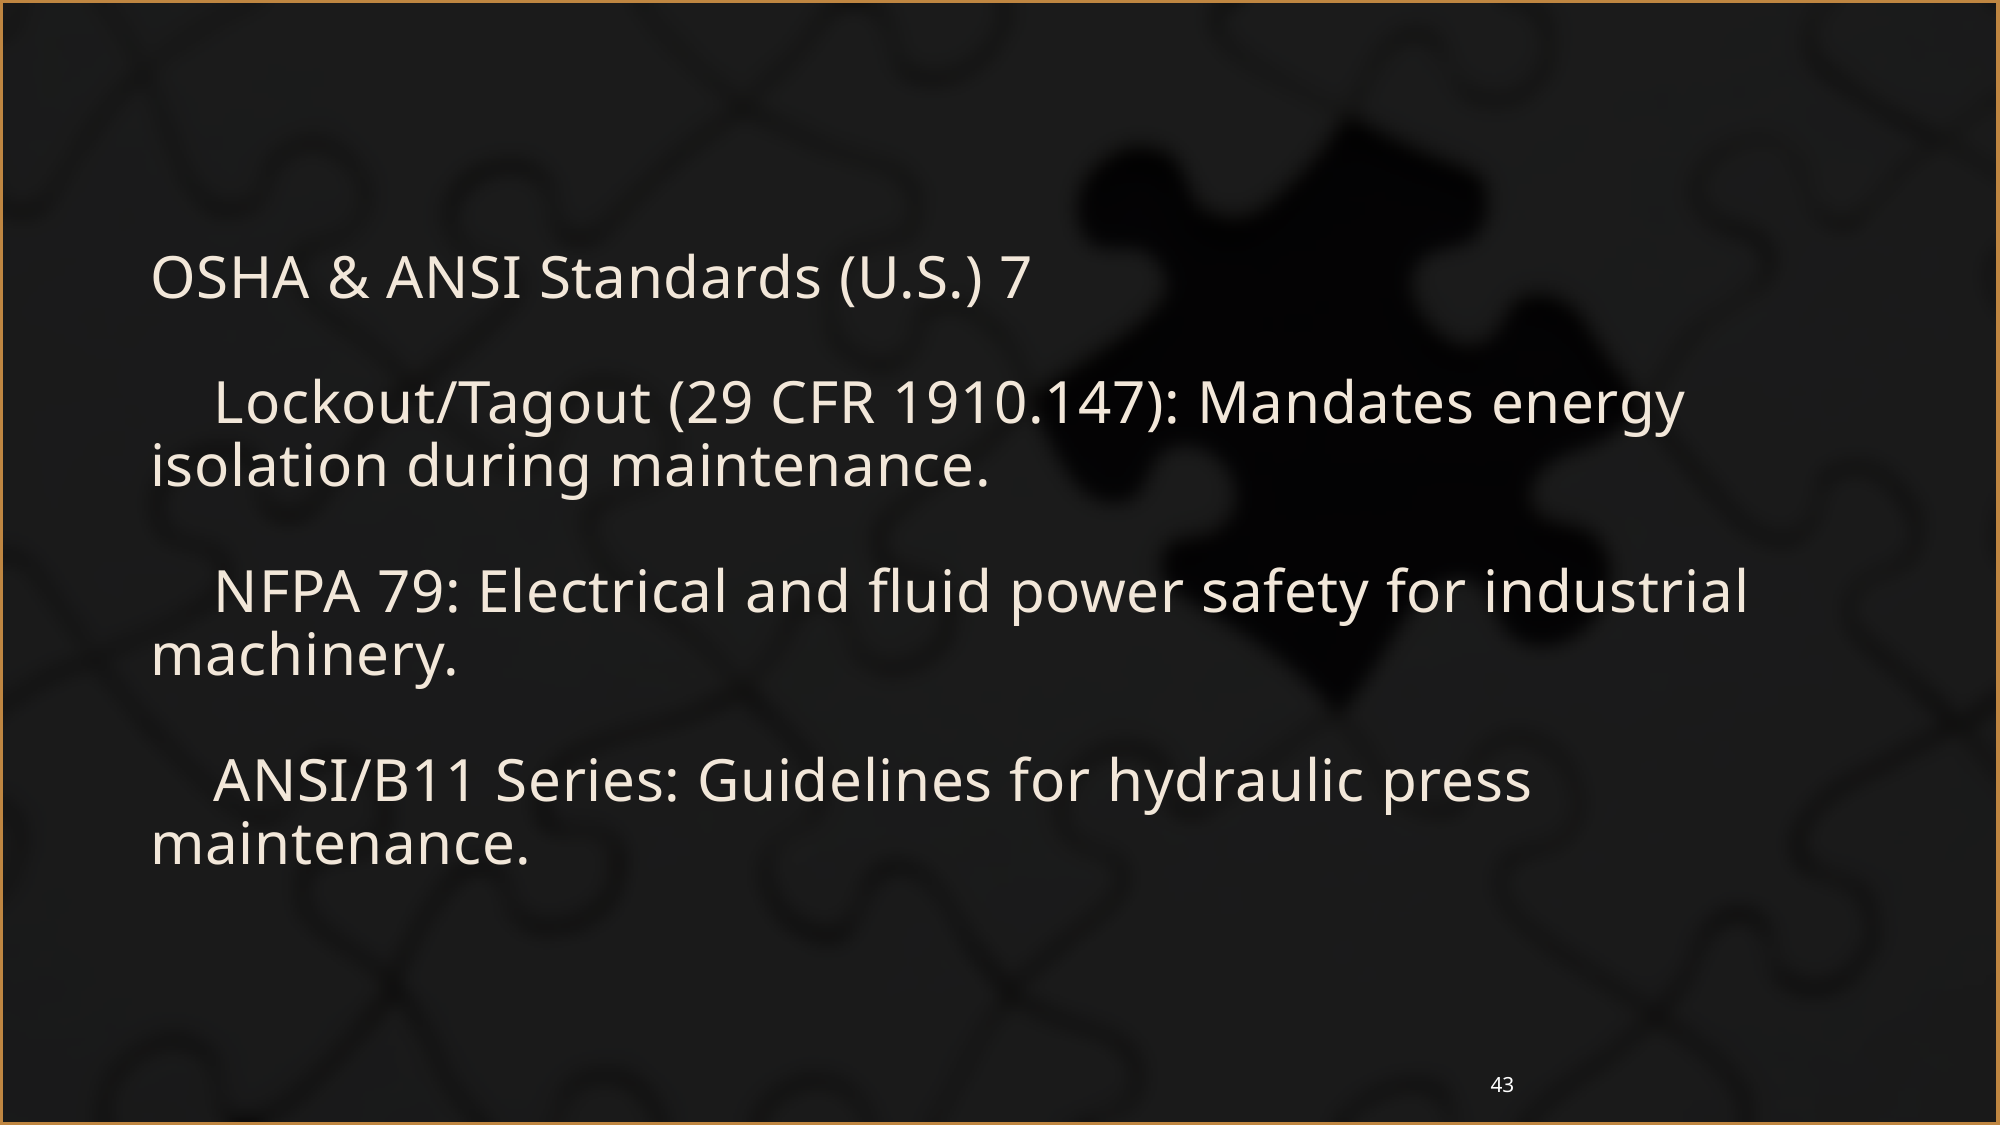

# OSHA & ANSI Standards (U.S.) 7 Lockout/Tagout (29 CFR 1910.147): Mandates energy isolation during maintenance. NFPA 79: Electrical and fluid power safety for industrial machinery. ANSI/B11 Series: Guidelines for hydraulic press maintenance.